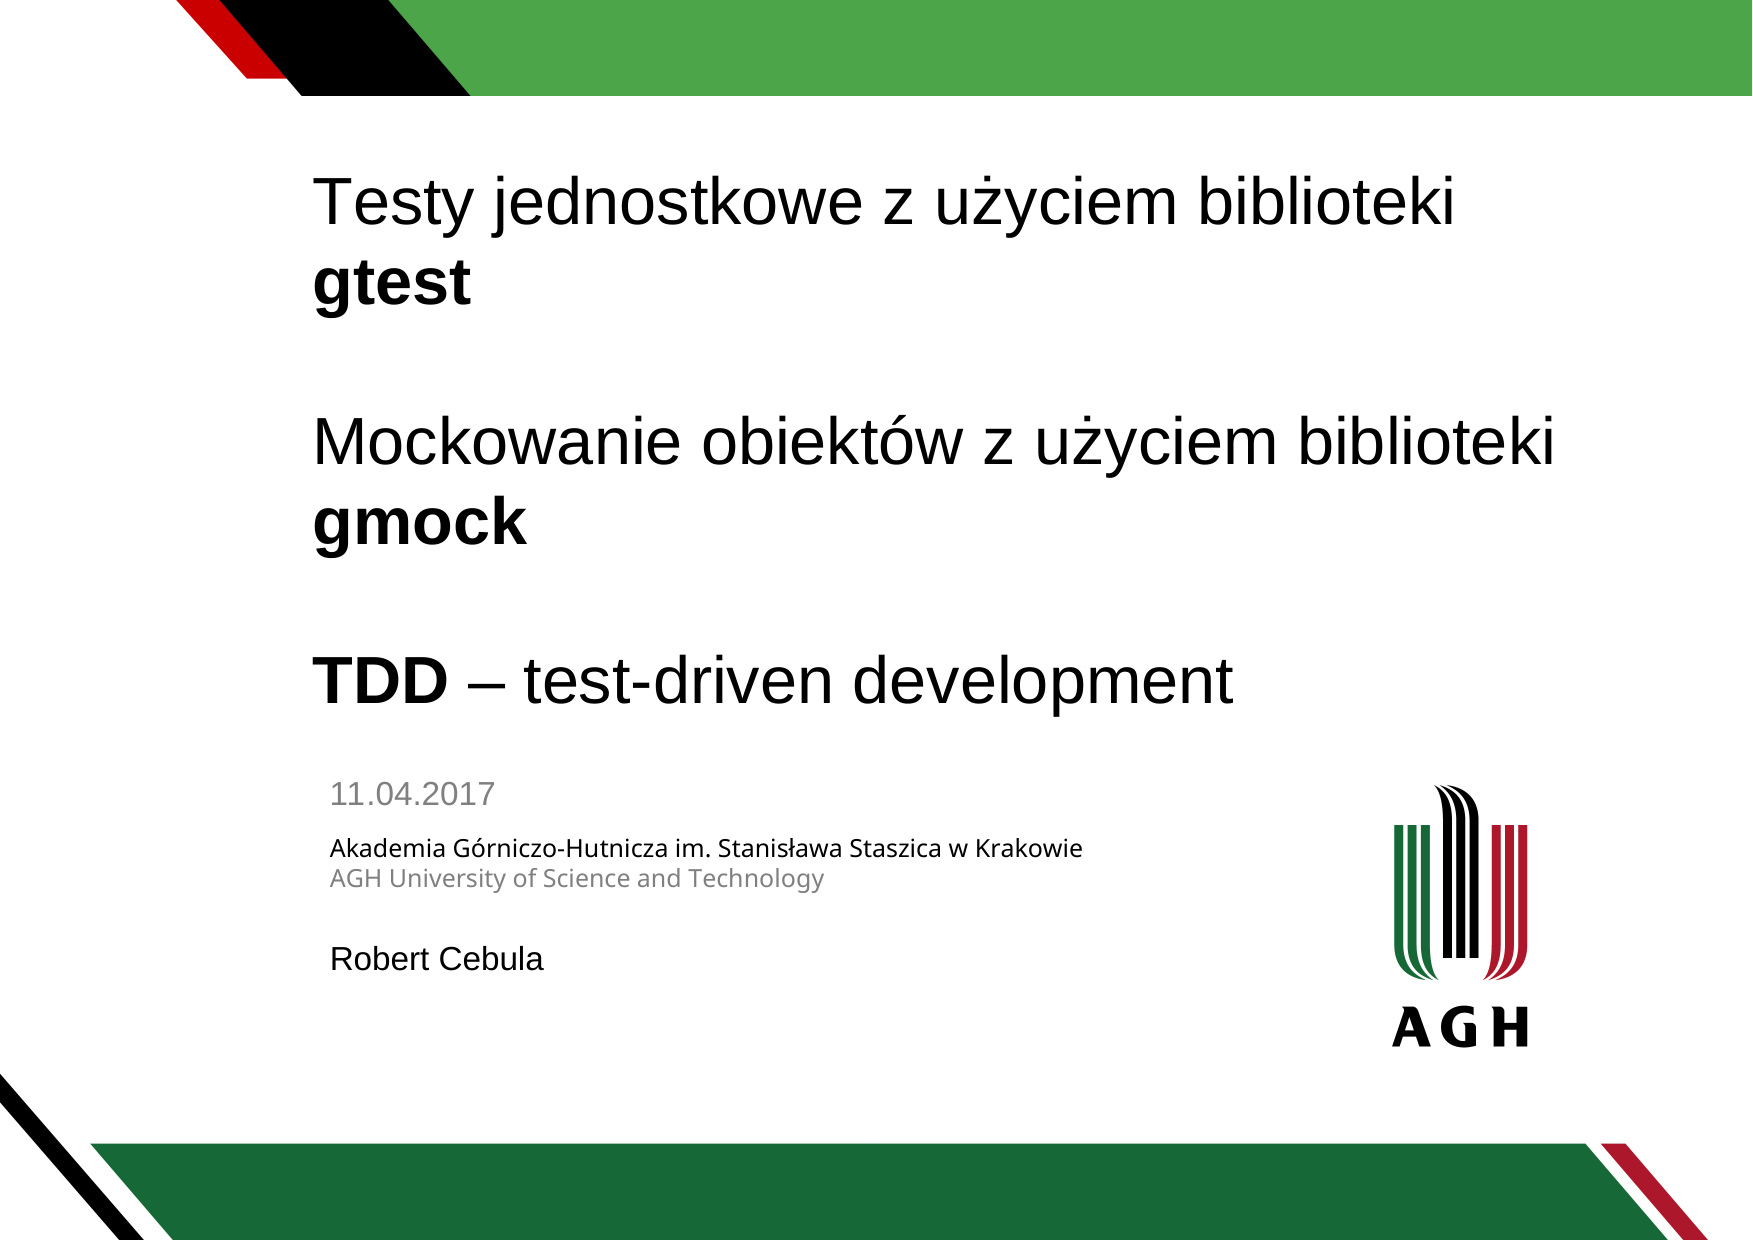

Testy jednostkowe z użyciem biblioteki gtest
Mockowanie obiektów z użyciem biblioteki gmock
TDD – test-driven development
11.04.2017
Akademia Górniczo-Hutnicza im. Stanisława Staszica w Krakowie
AGH University of Science and Technology
Robert Cebula